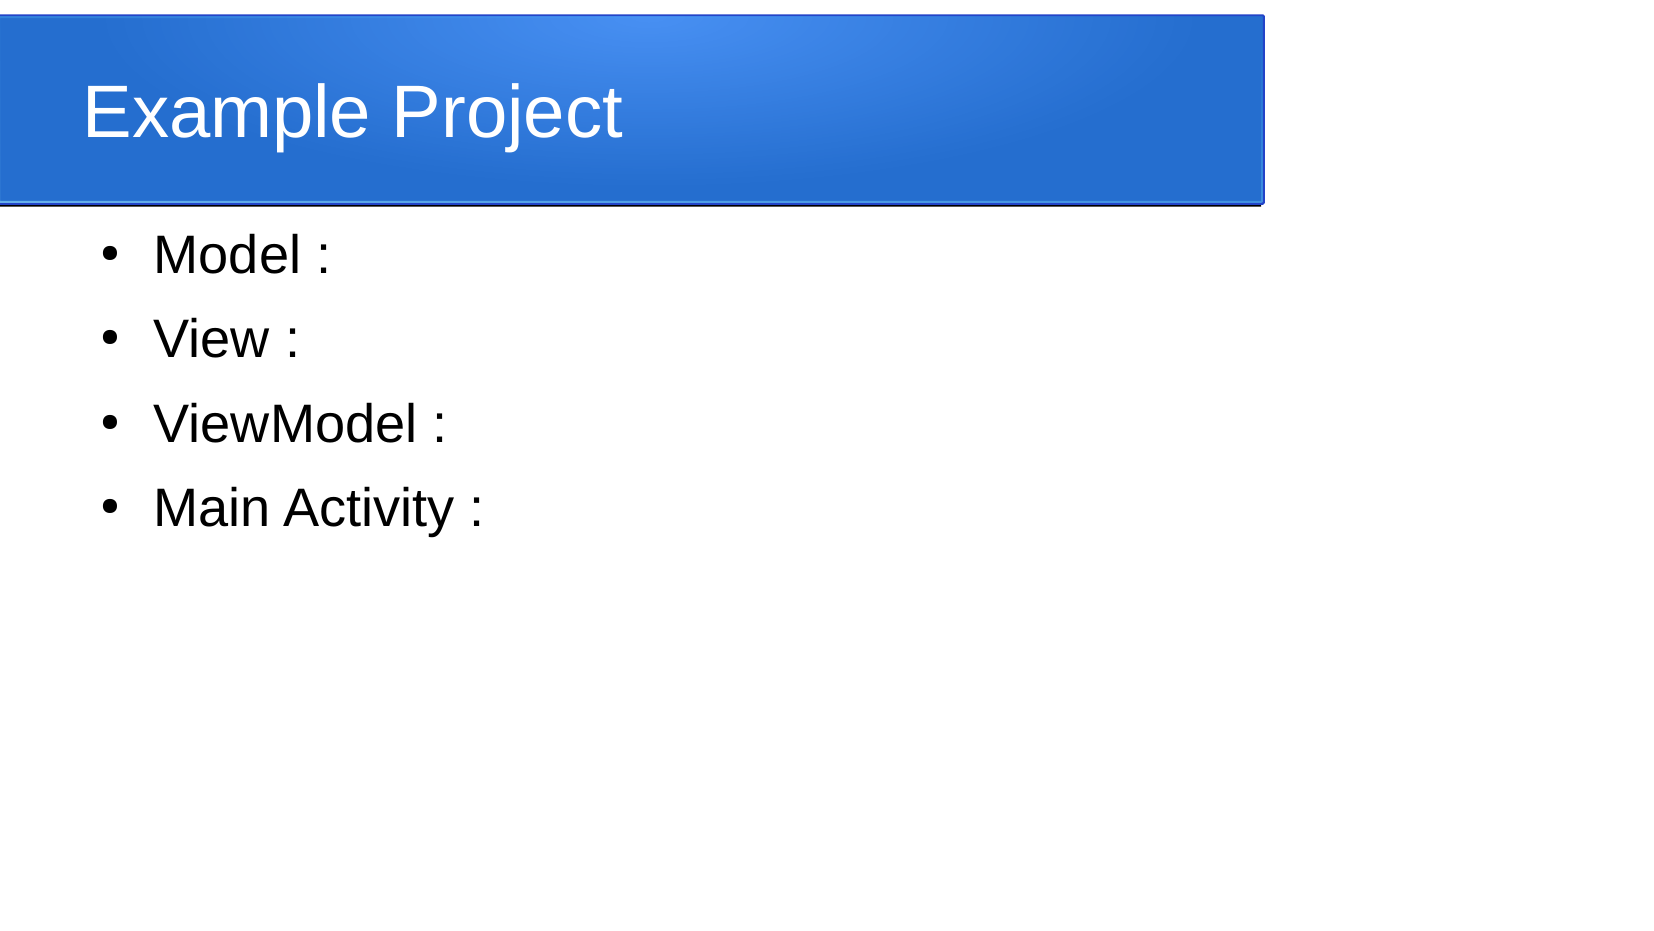

# Example Project
Model :
View :
ViewModel :
Main Activity :